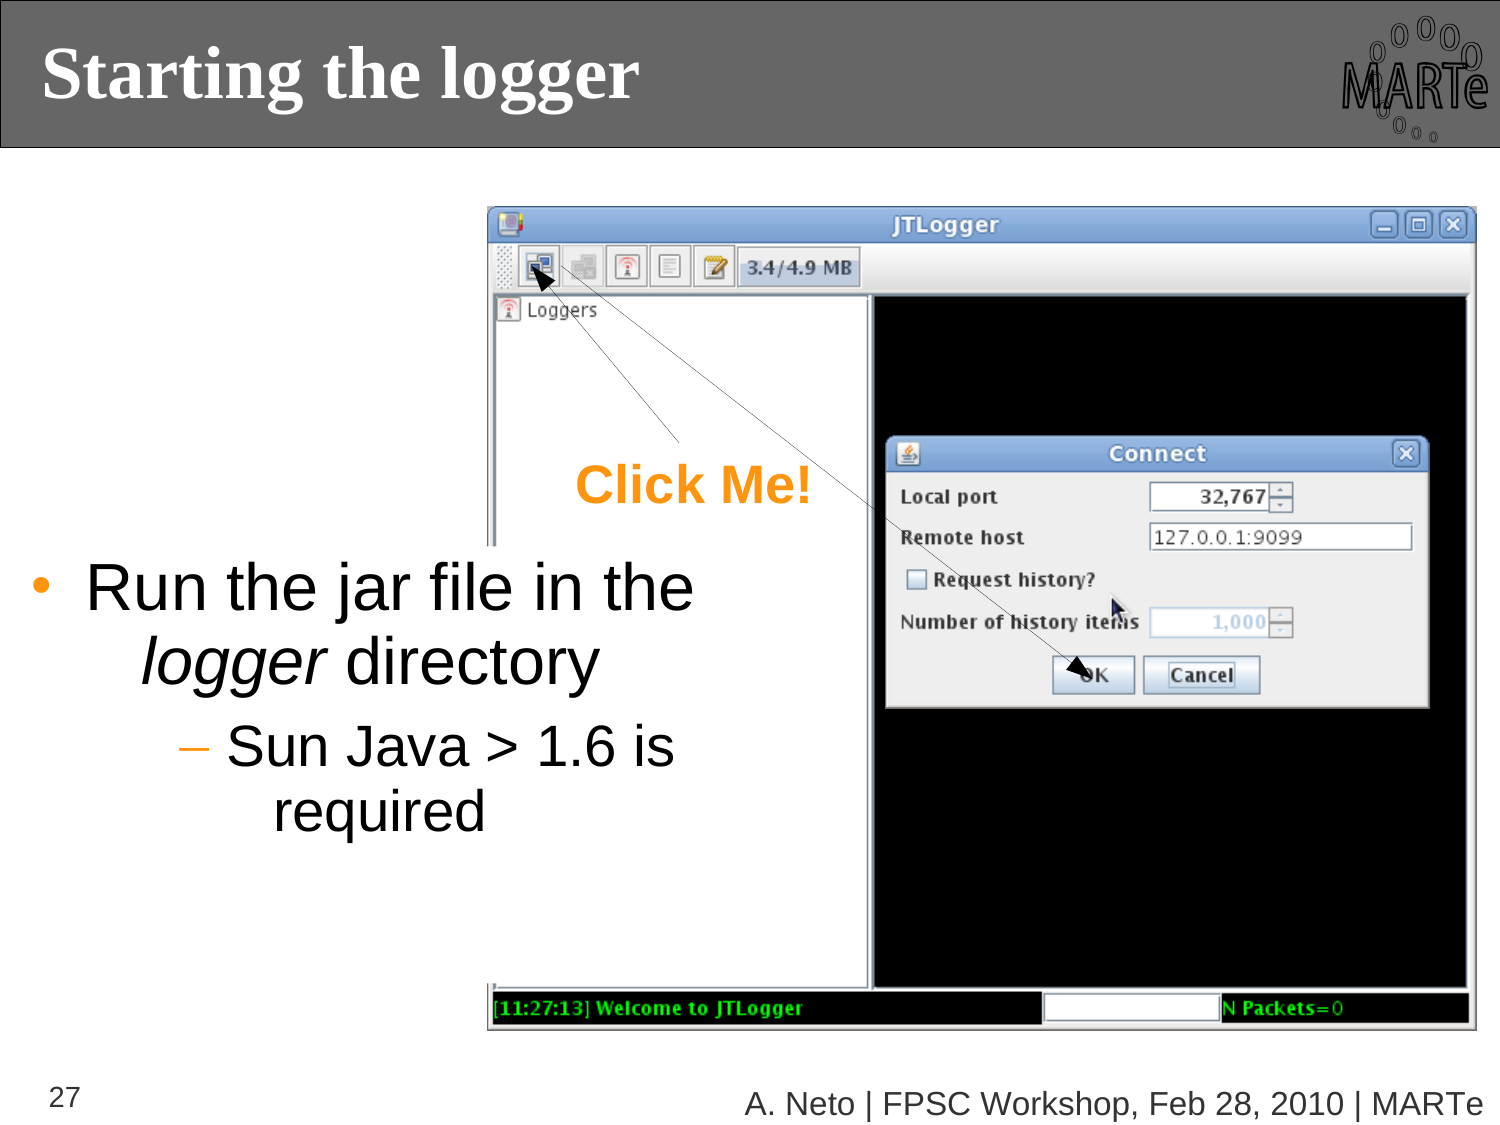

# Starting the logger
Click Me!
Run the jar file in the logger directory
Sun Java > 1.6 is required